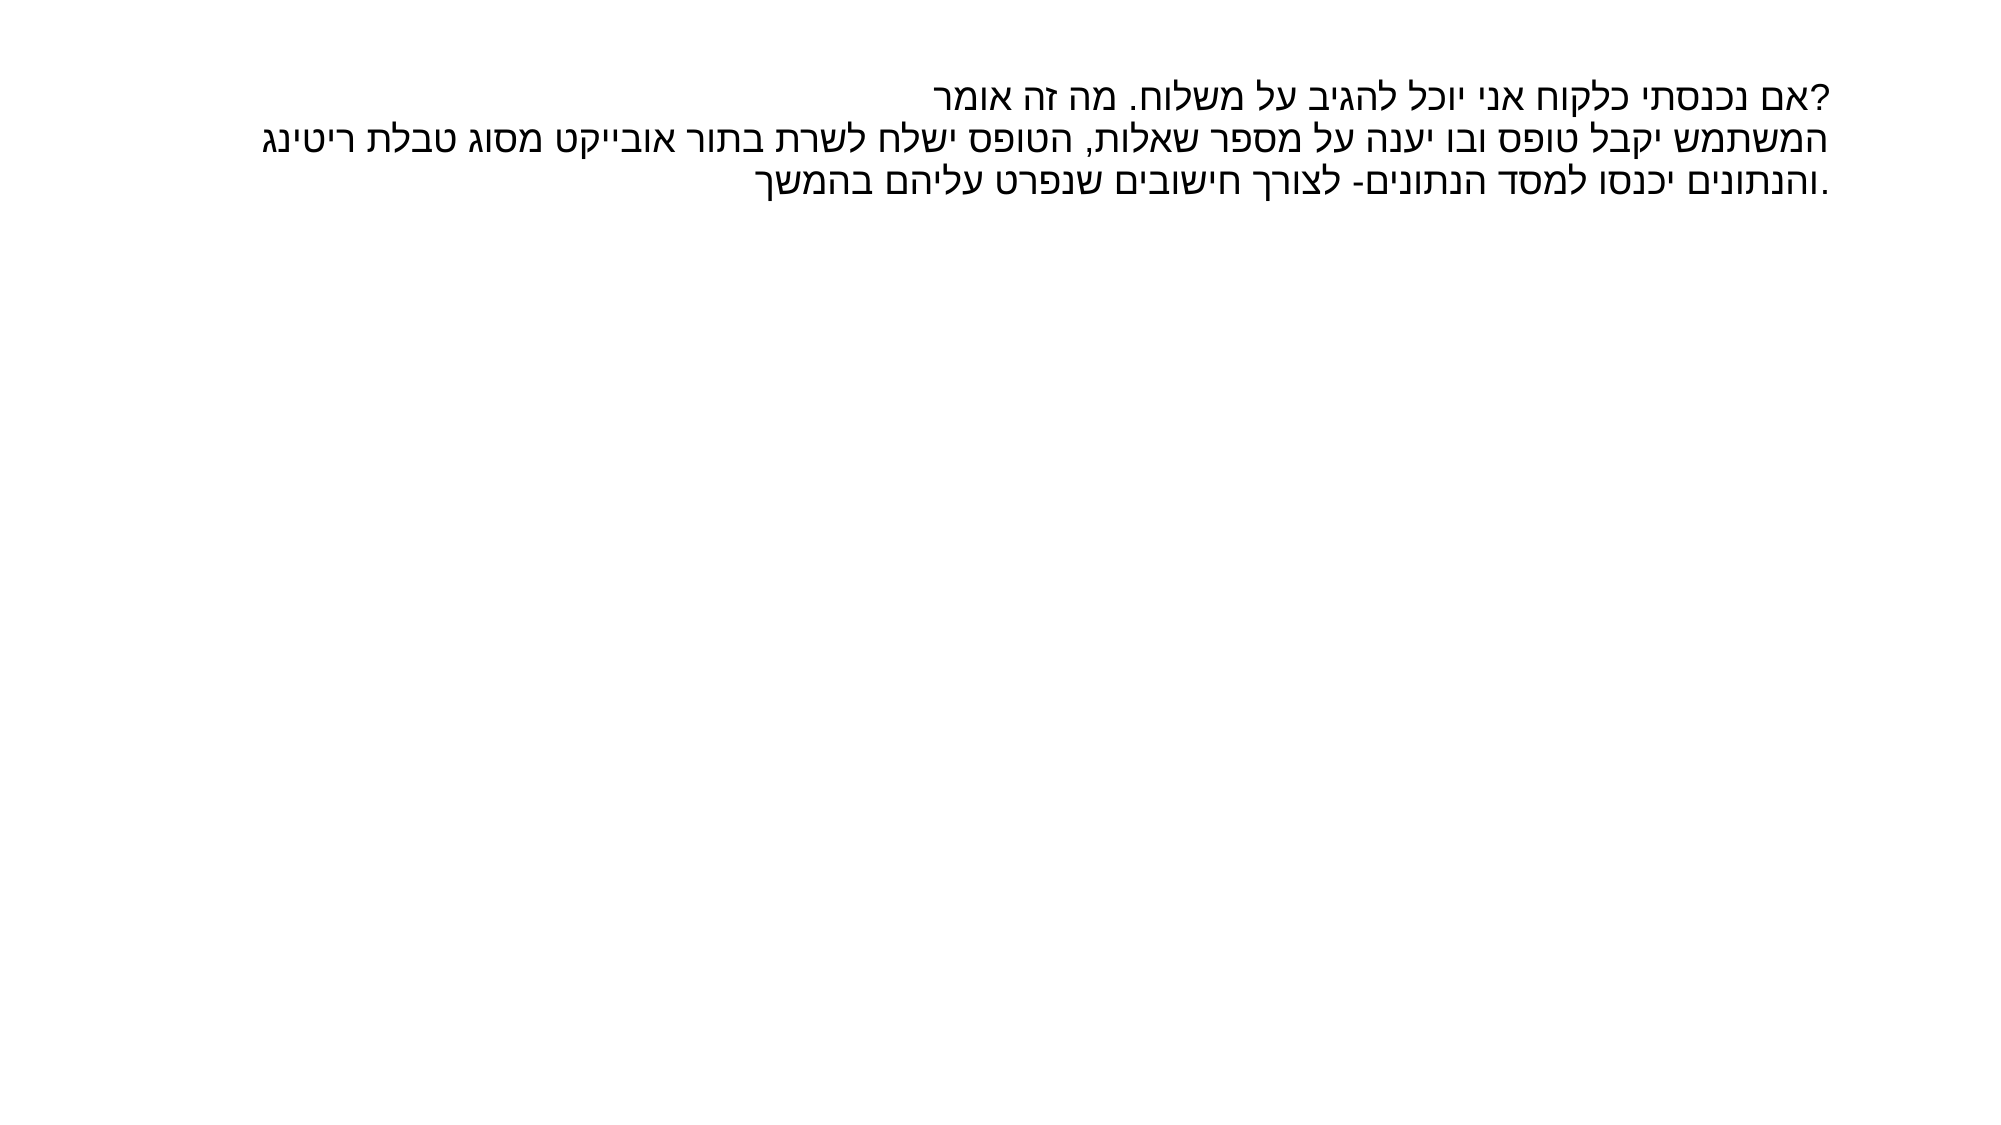

אם נכנסתי כלקוח אני יוכל להגיב על משלוח. מה זה אומר?
המשתמש יקבל טופס ובו יענה על מספר שאלות, הטופס ישלח לשרת בתור אובייקט מסוג טבלת ריטינג והנתונים יכנסו למסד הנתונים- לצורך חישובים שנפרט עליהם בהמשך.